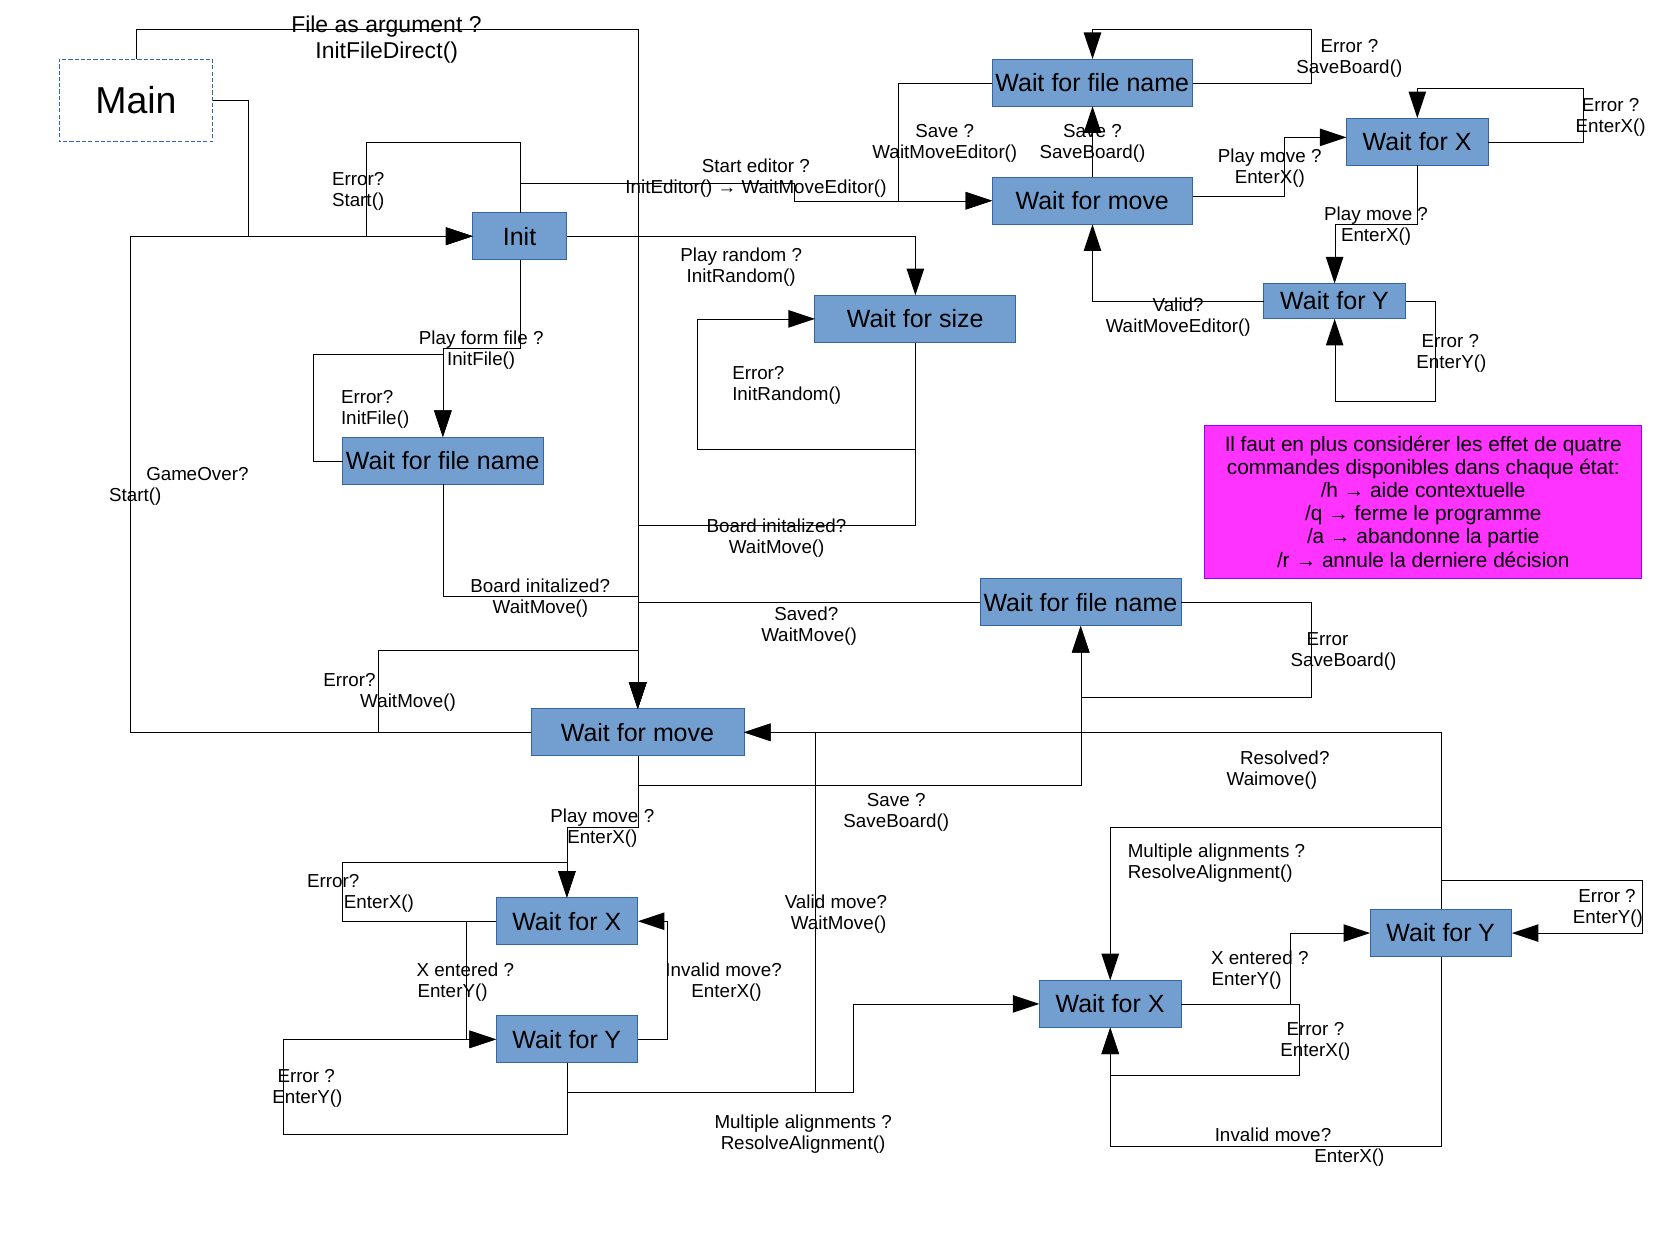

Main
Wait for file name
Wait for X
Wait for move
Init
Wait for Y
Wait for size
Il faut en plus considérer les effet de quatre
commandes disponibles dans chaque état:
/h → aide contextuelle
/q → ferme le programme
/a → abandonne la partie
/r → annule la derniere décision
Wait for file name
Wait for file name
Wait for move
Wait for X
Wait for Y
Wait for X
Wait for Y